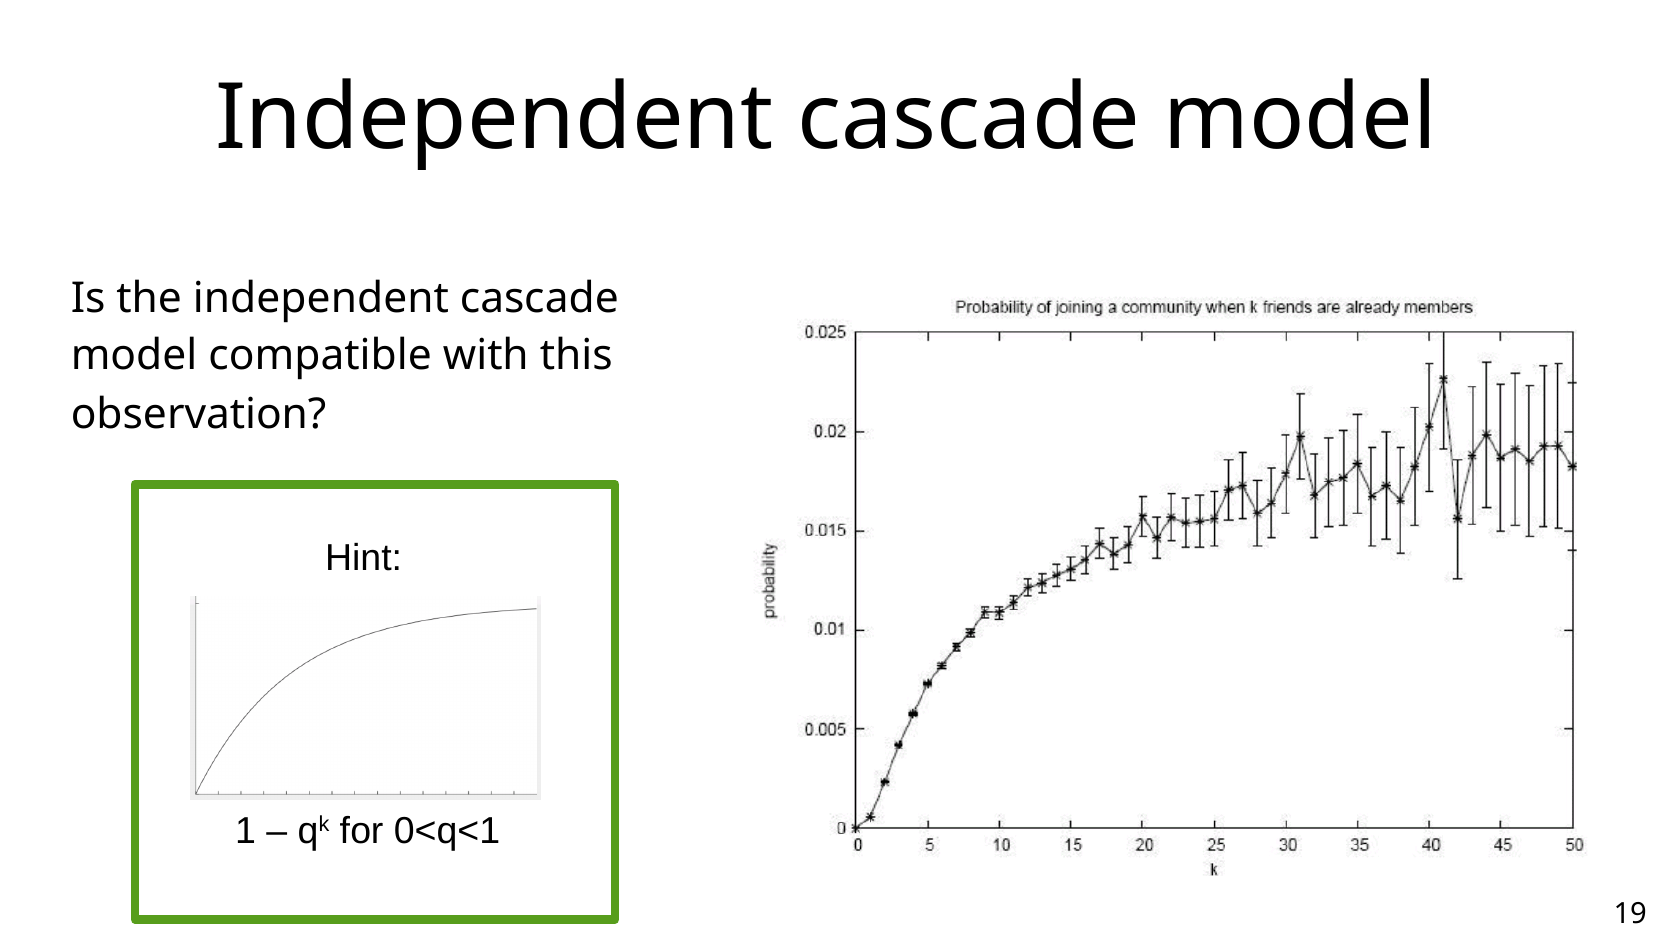

# Independent cascade model
Is the independent cascade model compatible with this observation?
Hint:
1 – qk for 0<q<1
19